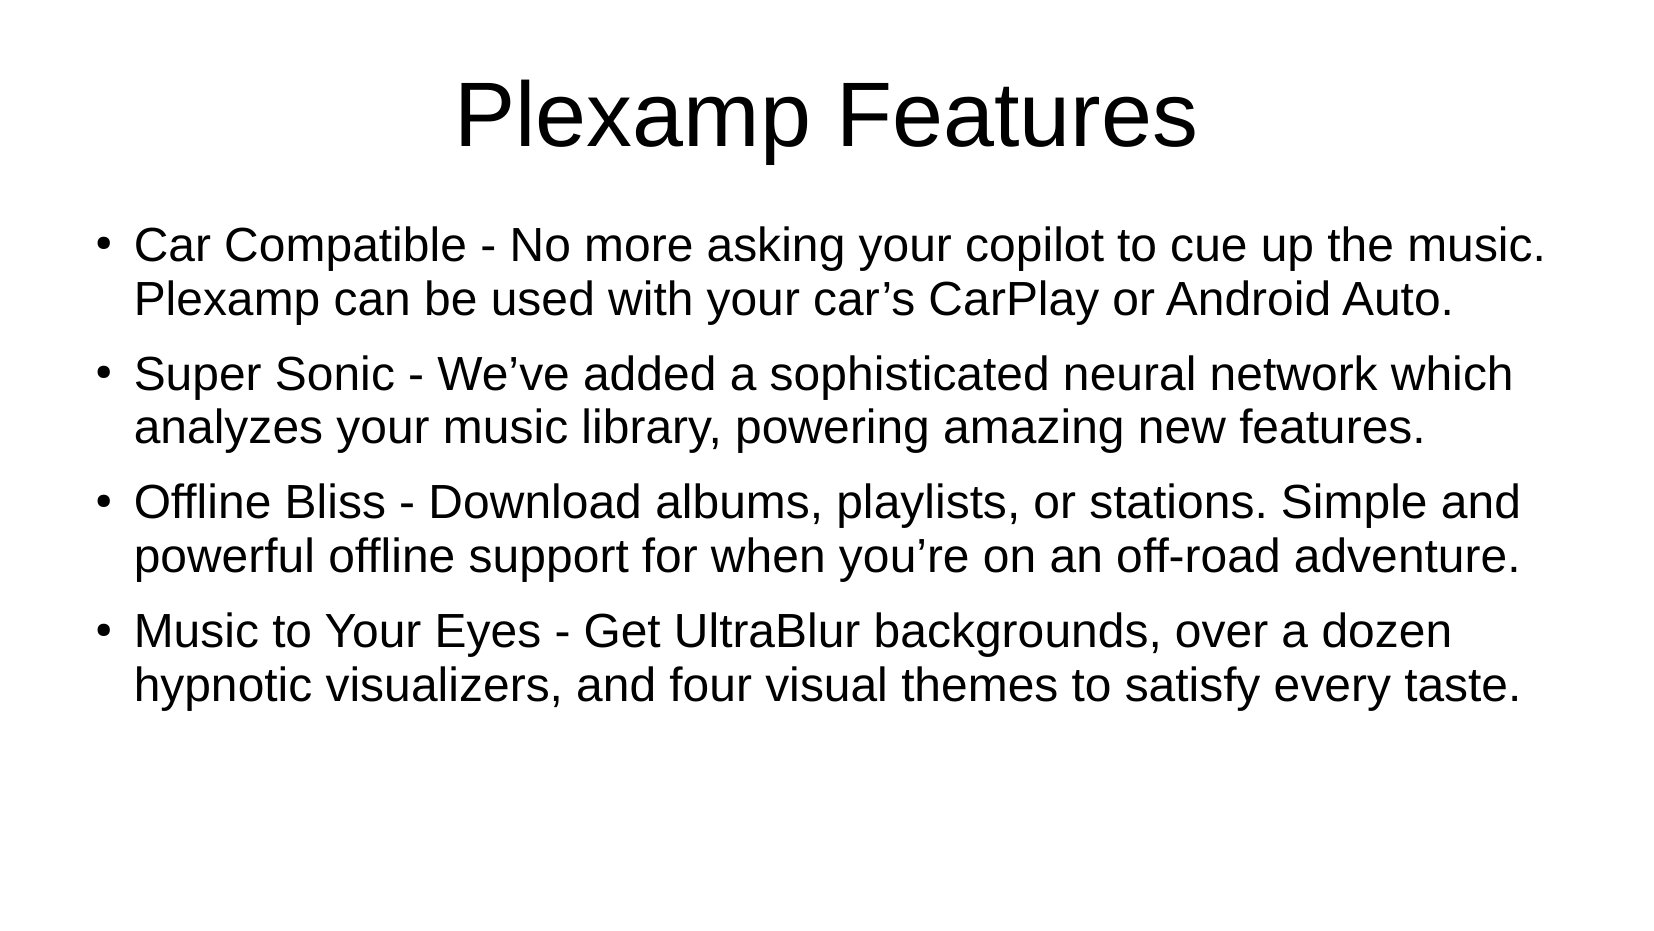

# Plexamp Features
Car Compatible - No more asking your copilot to cue up the music. Plexamp can be used with your car’s CarPlay or Android Auto.
Super Sonic - We’ve added a sophisticated neural network which analyzes your music library, powering amazing new features.
Offline Bliss - Download albums, playlists, or stations. Simple and powerful offline support for when you’re on an off-road adventure.
Music to Your Eyes - Get UltraBlur backgrounds, over a dozen hypnotic visualizers, and four visual themes to satisfy every taste.